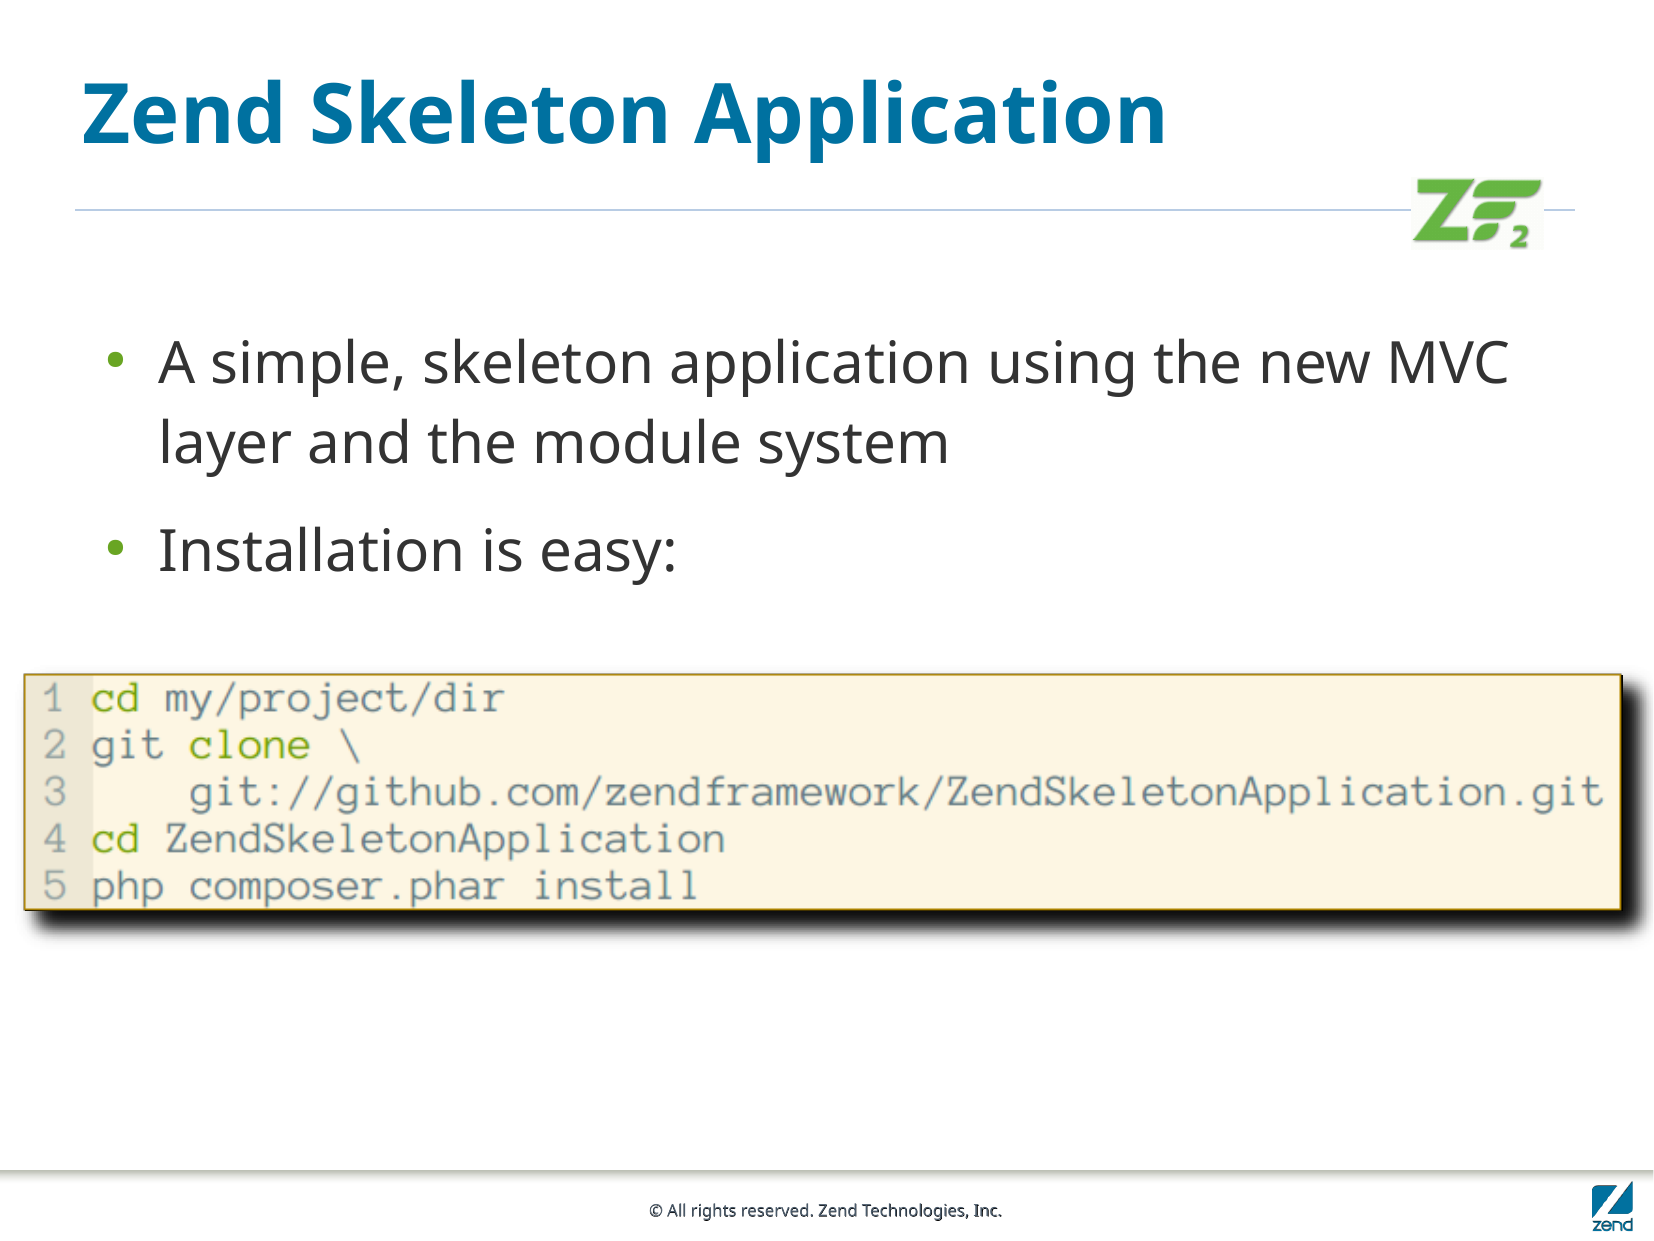

# Zend Skeleton Application
A simple, skeleton application using the new MVC layer and the module system
Installation is easy: